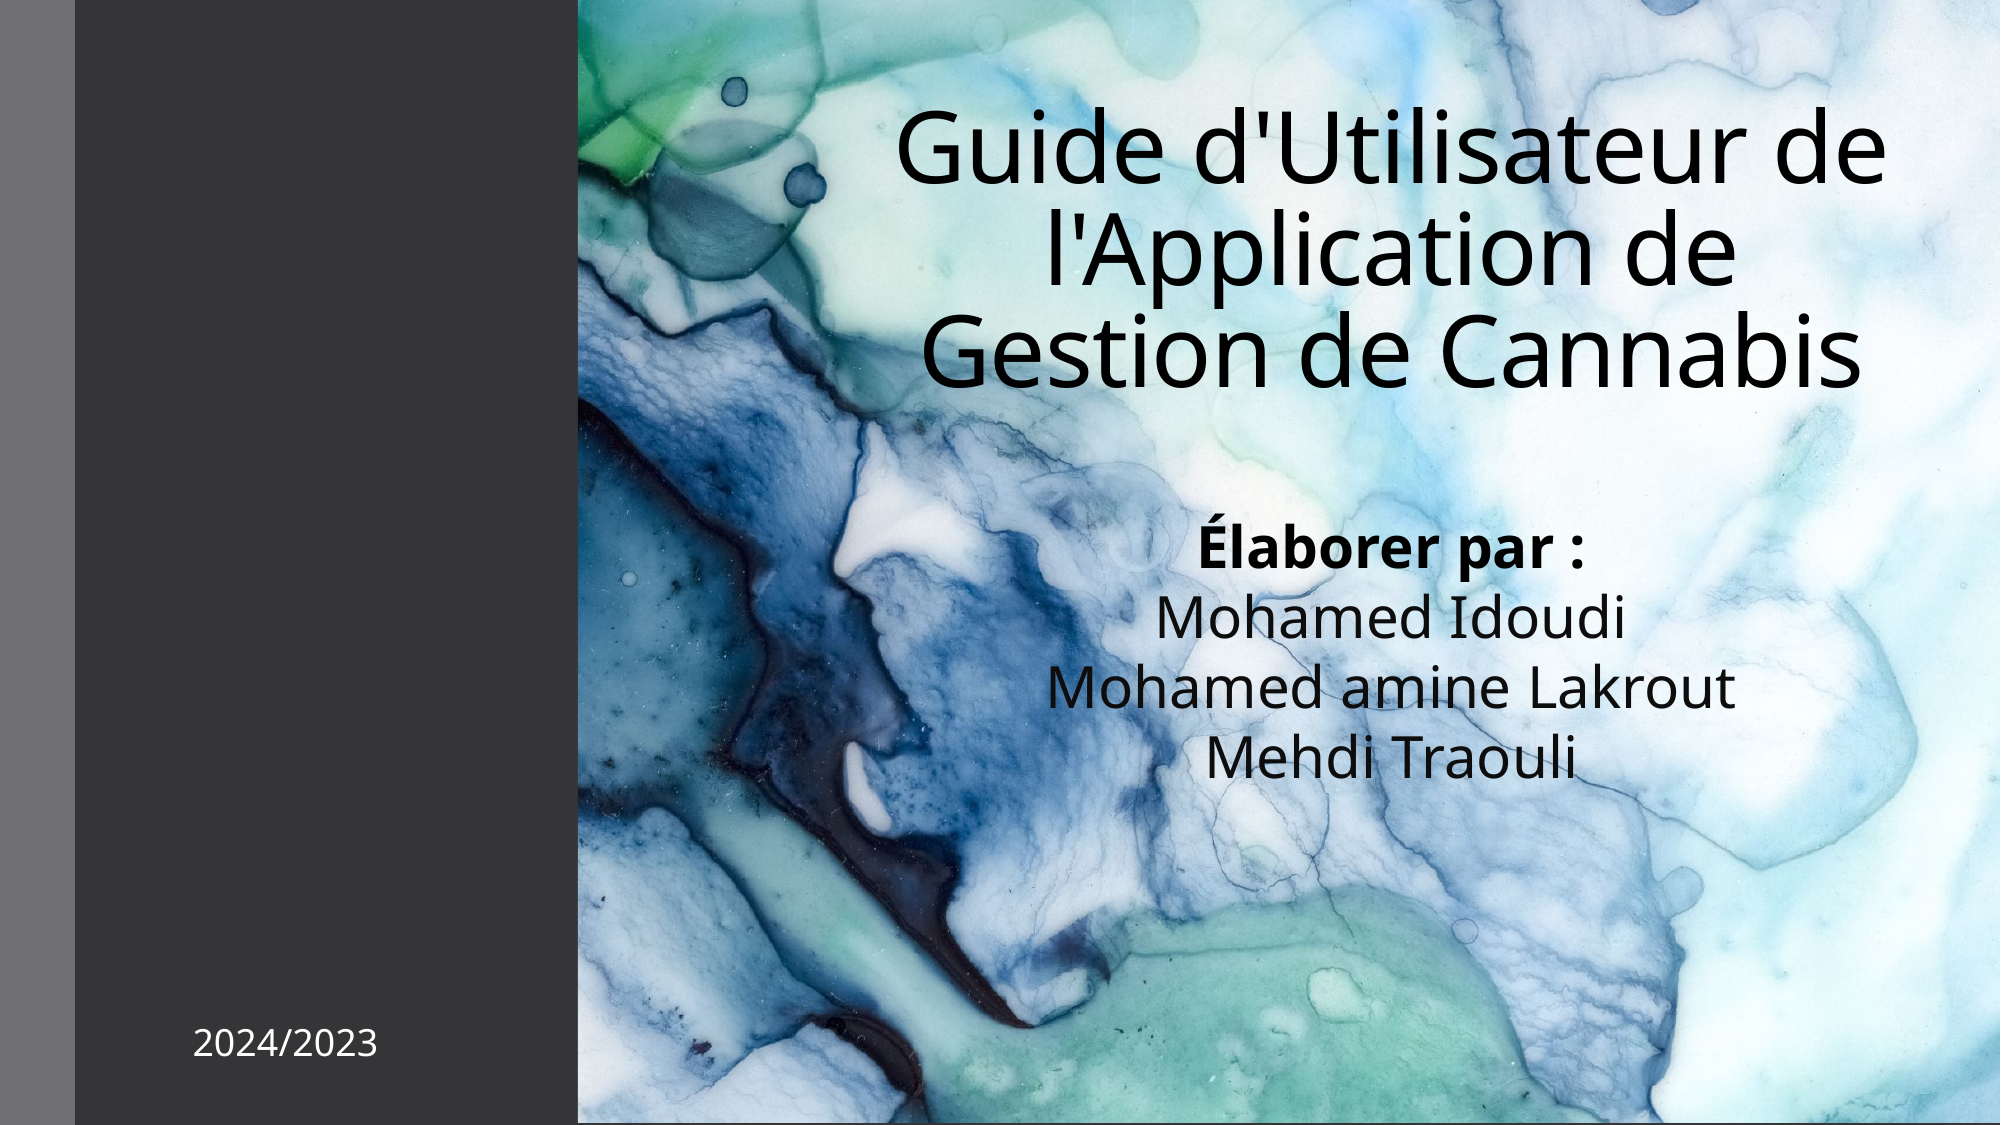

# Guide d'Utilisateur de l'Application de Gestion de Cannabis
Élaborer par :
Mohamed Idoudi
Mohamed amine Lakrout
Mehdi Traouli
2024/2023